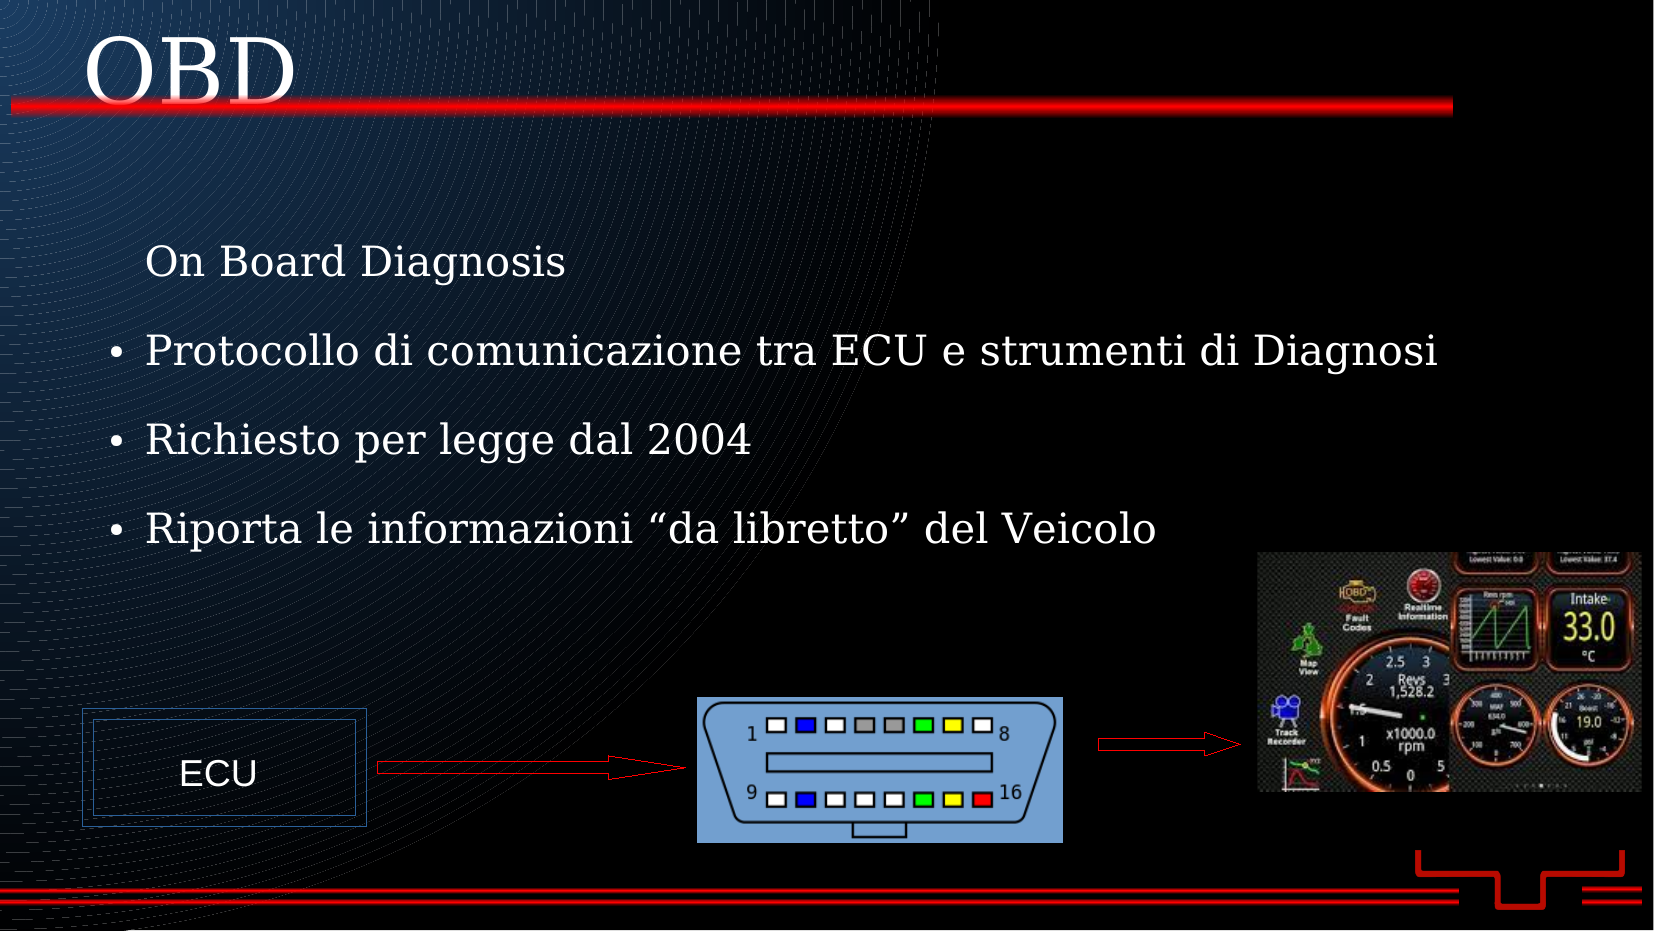

# OBD
On Board Diagnosis
Protocollo di comunicazione tra ECU e strumenti di Diagnosi
Richiesto per legge dal 2004
Riporta le informazioni “da libretto” del Veicolo
ECU